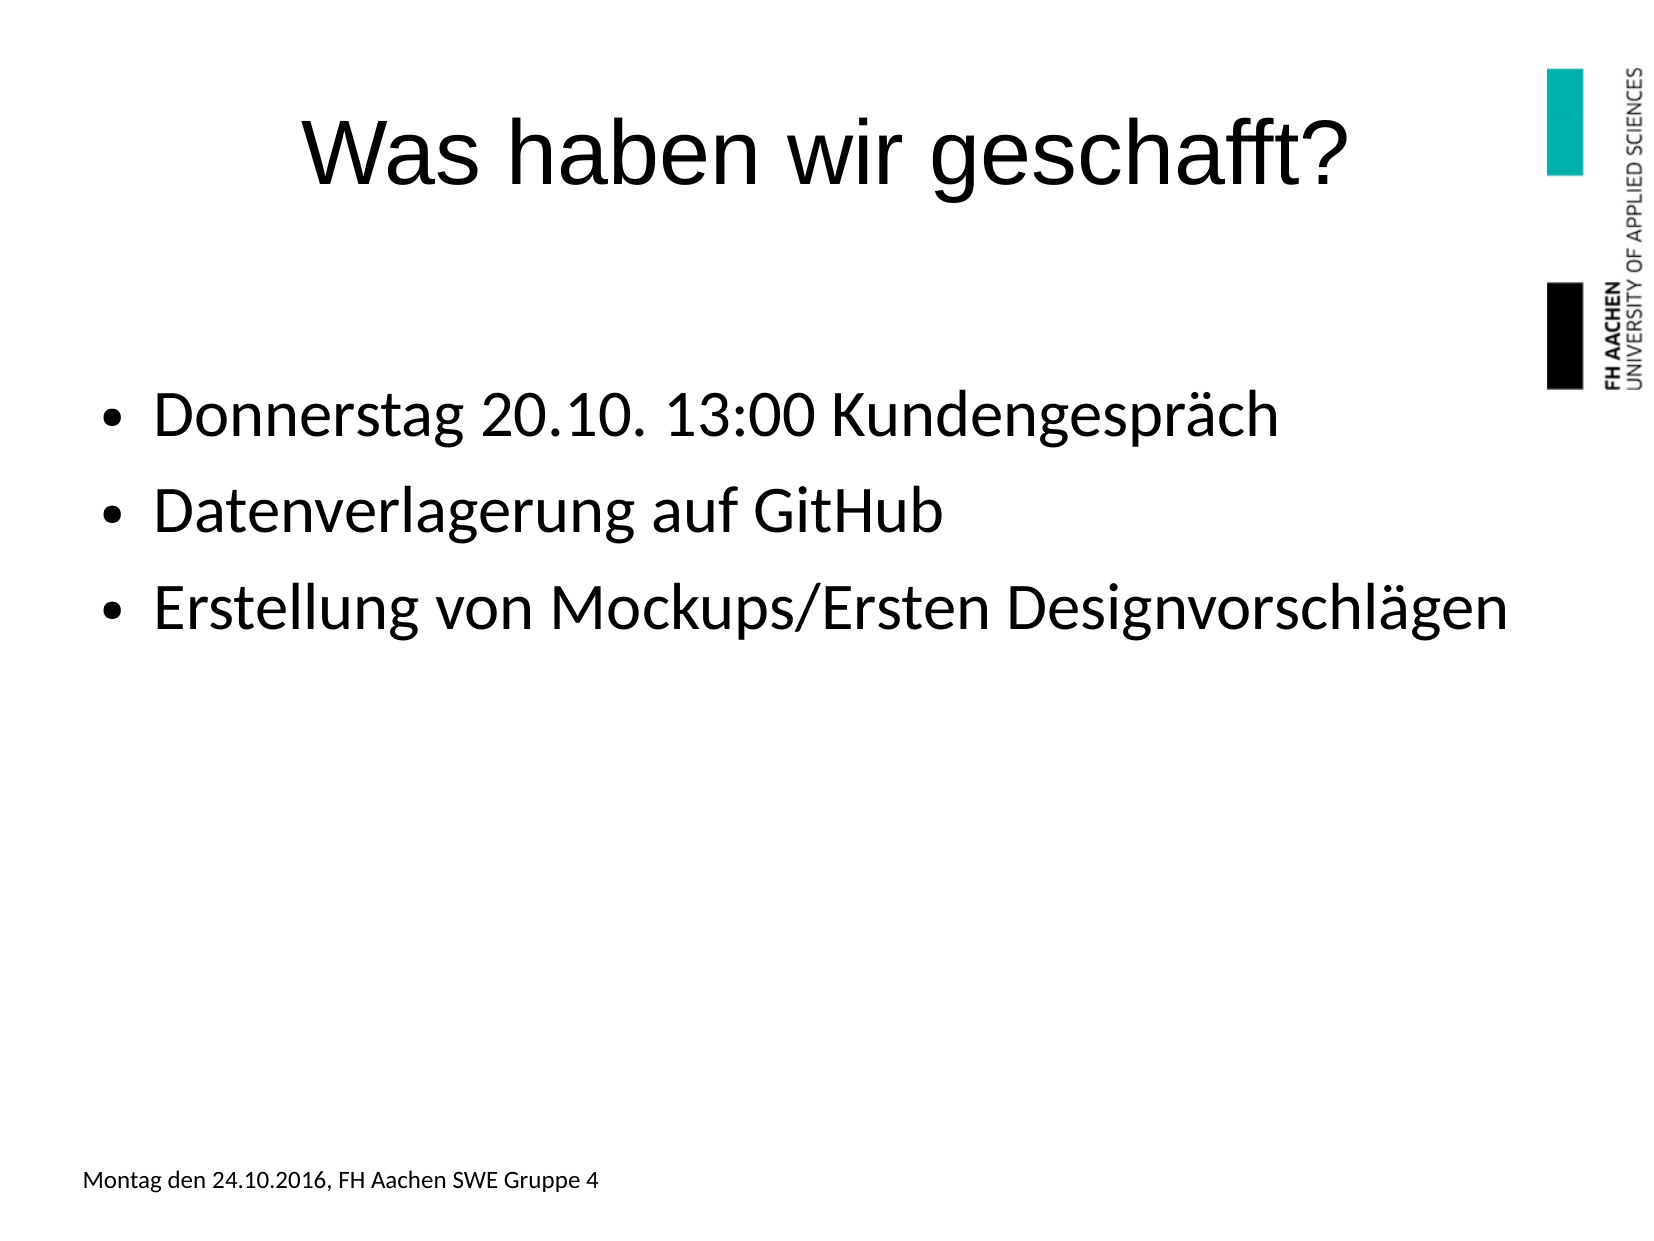

# Was haben wir geschafft?
Donnerstag 20.10. 13:00 Kundengespräch
Datenverlagerung auf GitHub
Erstellung von Mockups/Ersten Designvorschlägen